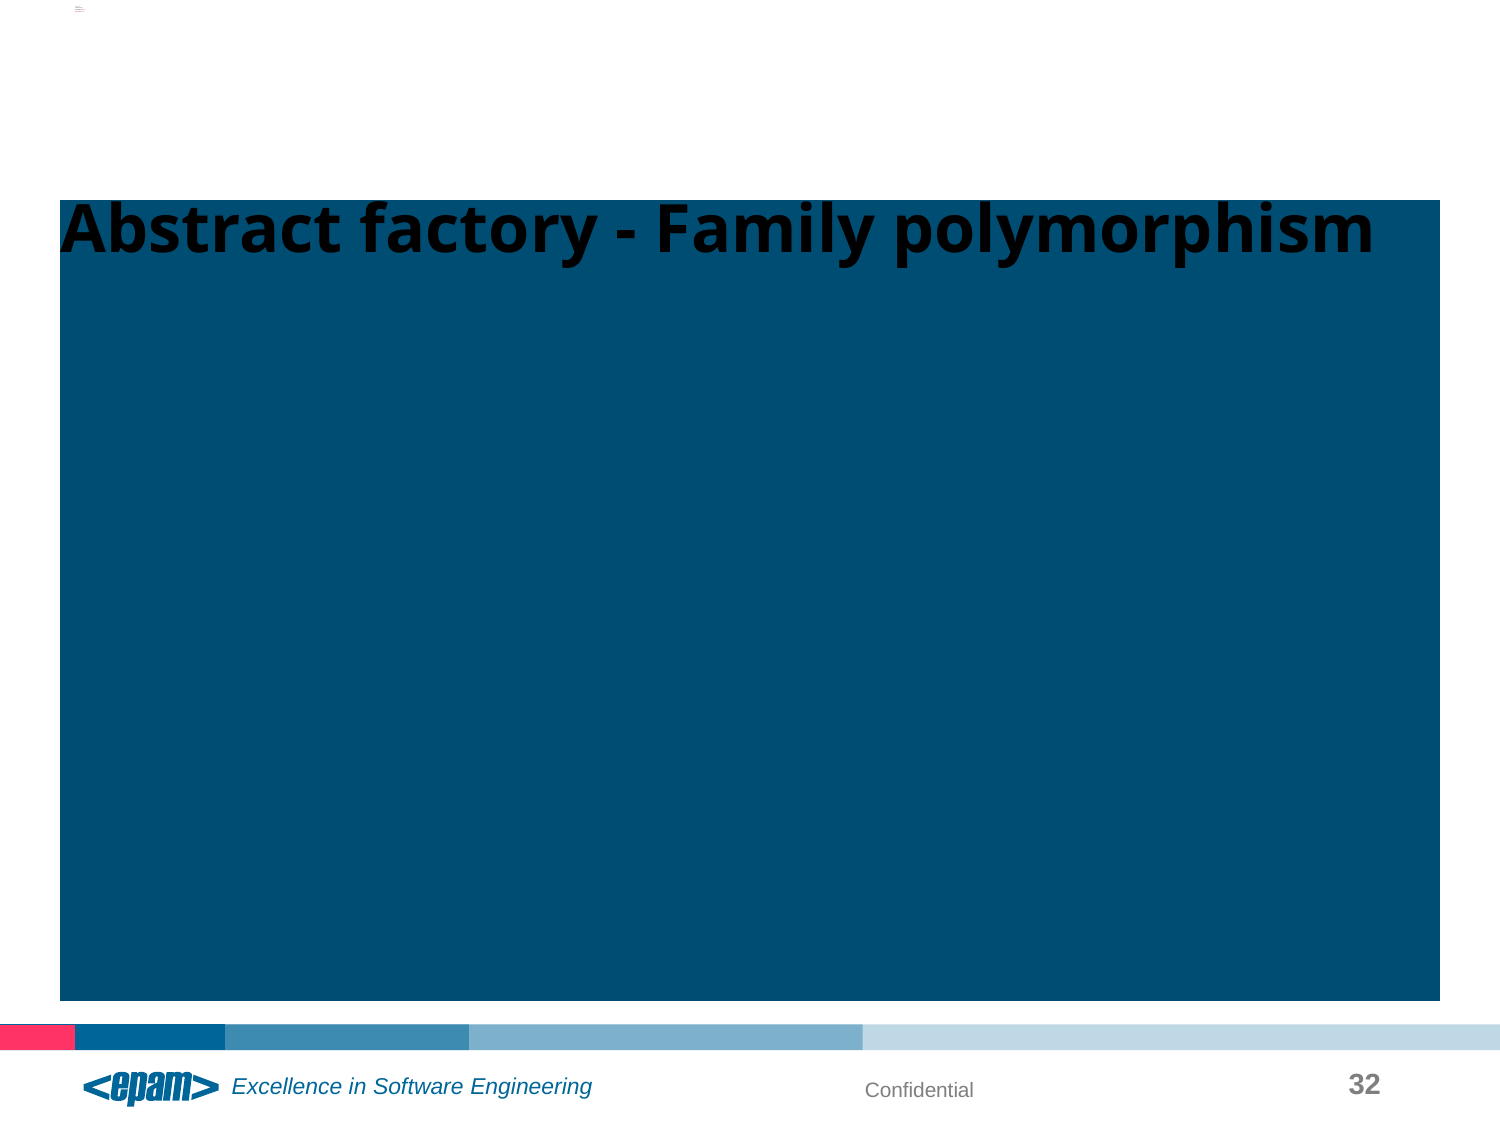

# trait WindowFactory{
 type aWindow <: Window
 type aScrollbar <: Scrollbar
 def createWindow(s: aScrollbar): aWindow
 def createScrollbar(): aScrollbar
 abstract class Window(s: aScrollbar)
 abstract class Scrollbar
}
Abstract factory - Family polymorphism
Confidential